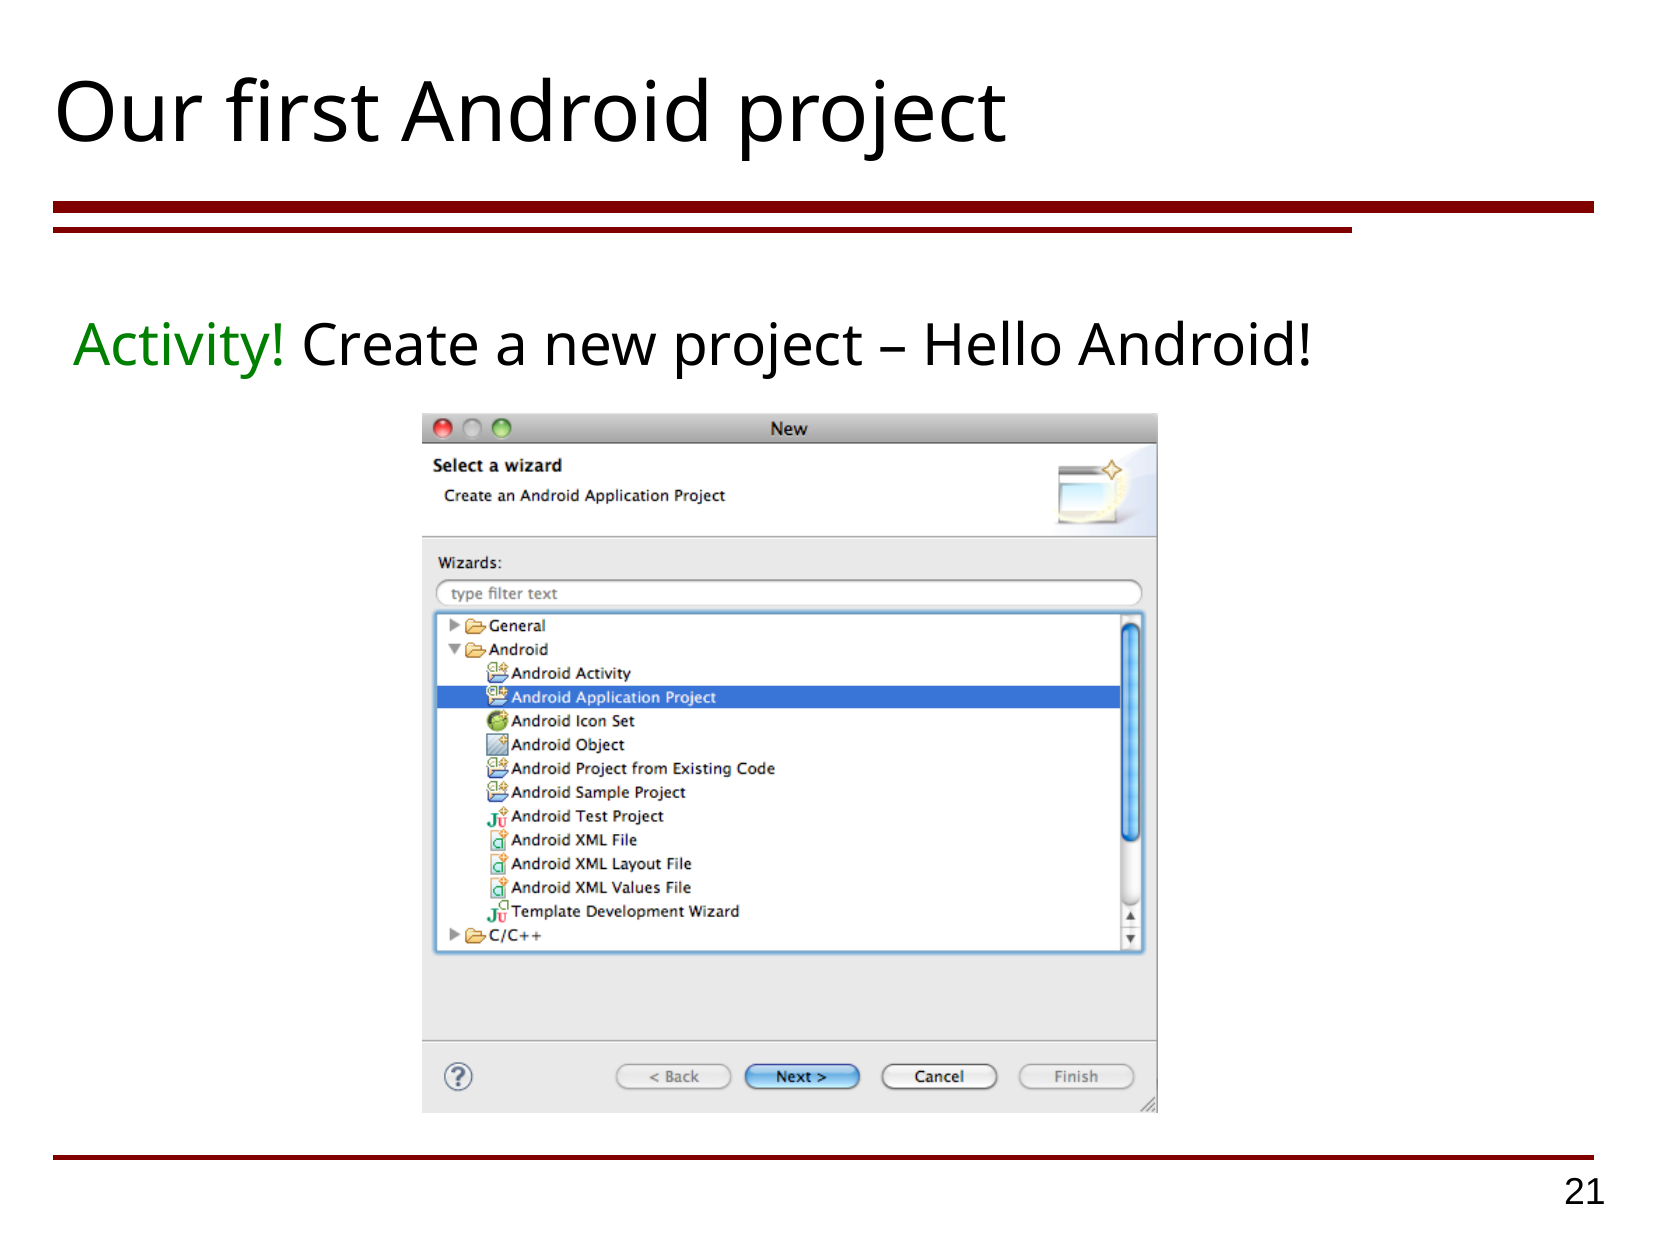

# Our first Android project
Activity! Create a new project – Hello Android!